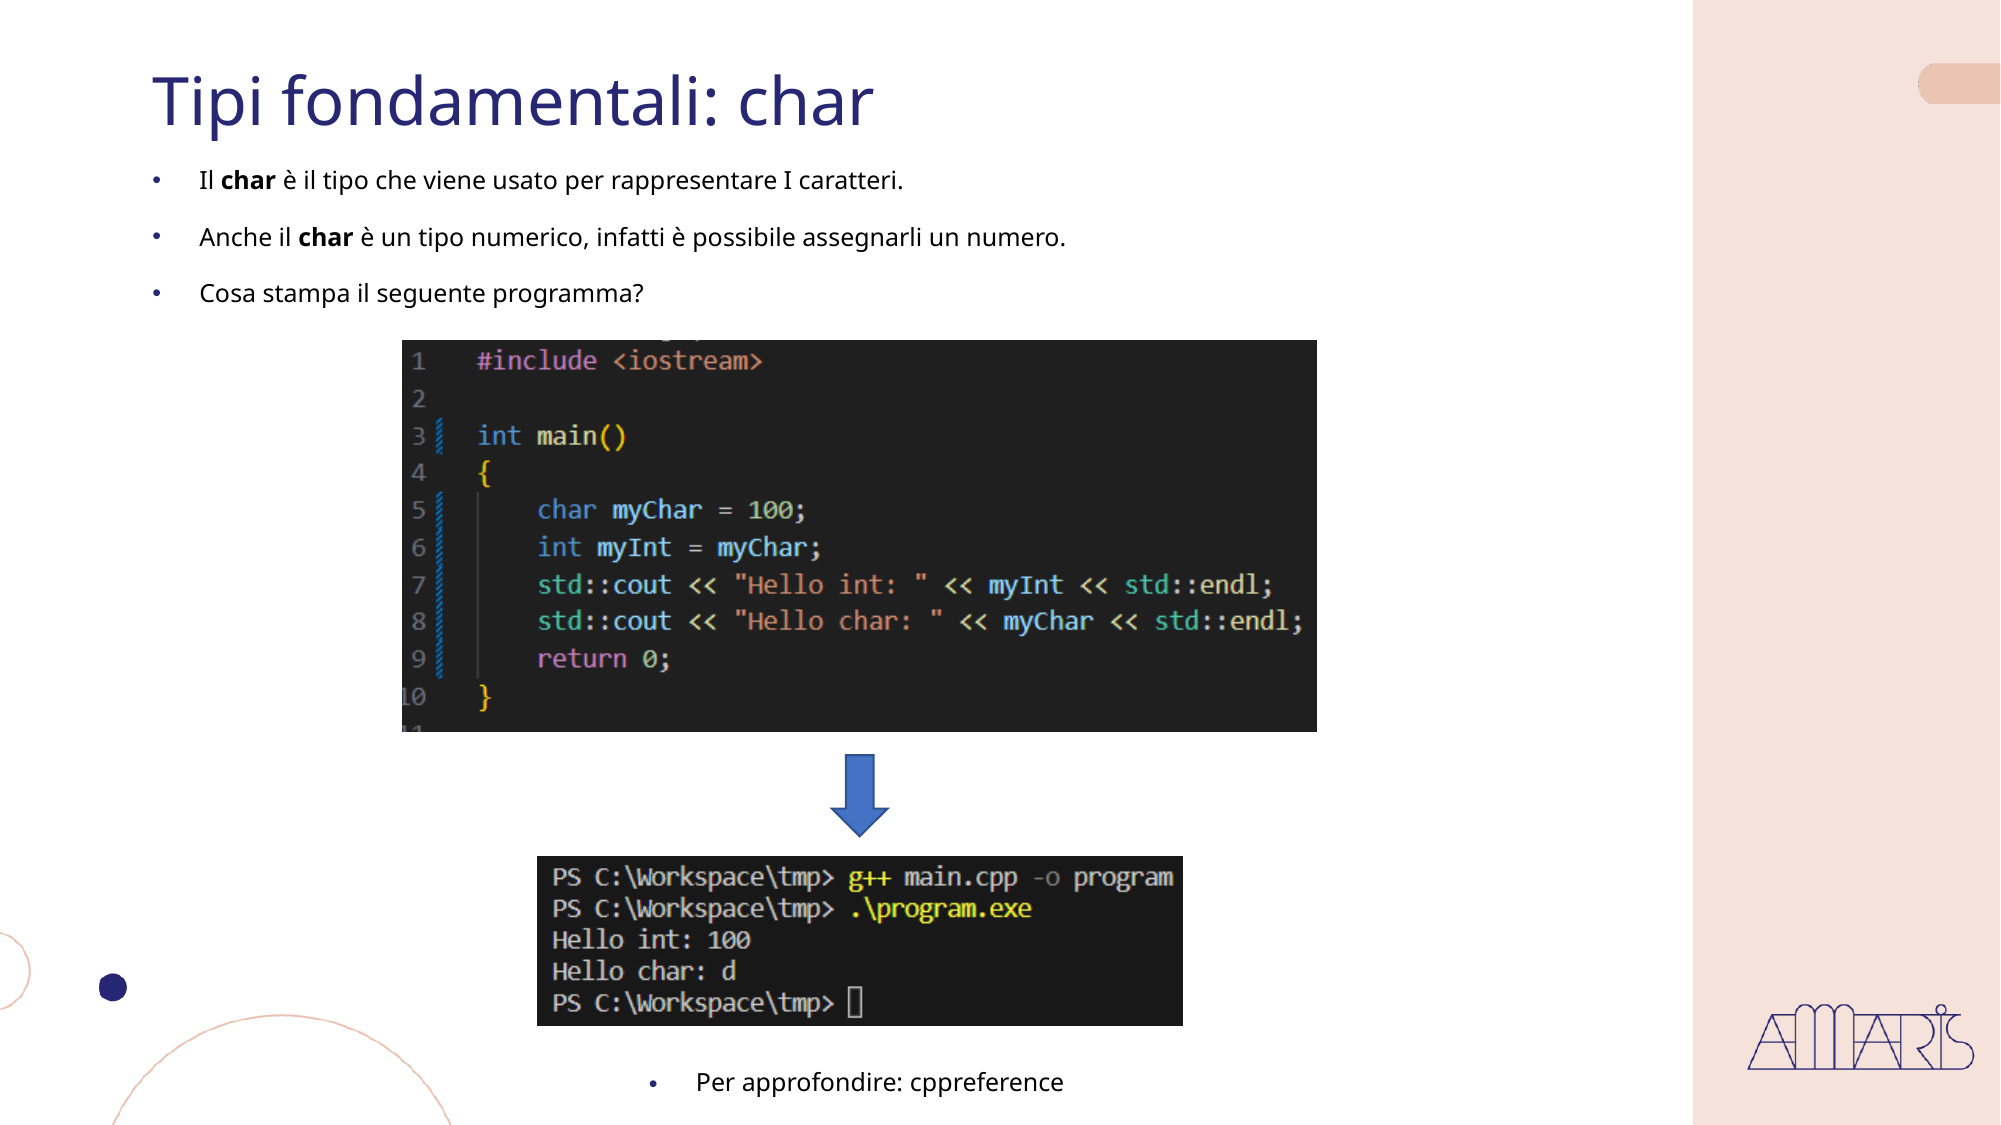

# Tipi fondamentali: char
Il char è il tipo che viene usato per rappresentare I caratteri.
Anche il char è un tipo numerico, infatti è possibile assegnarli un numero.
Cosa stampa il seguente programma?
Per approfondire: cppreference